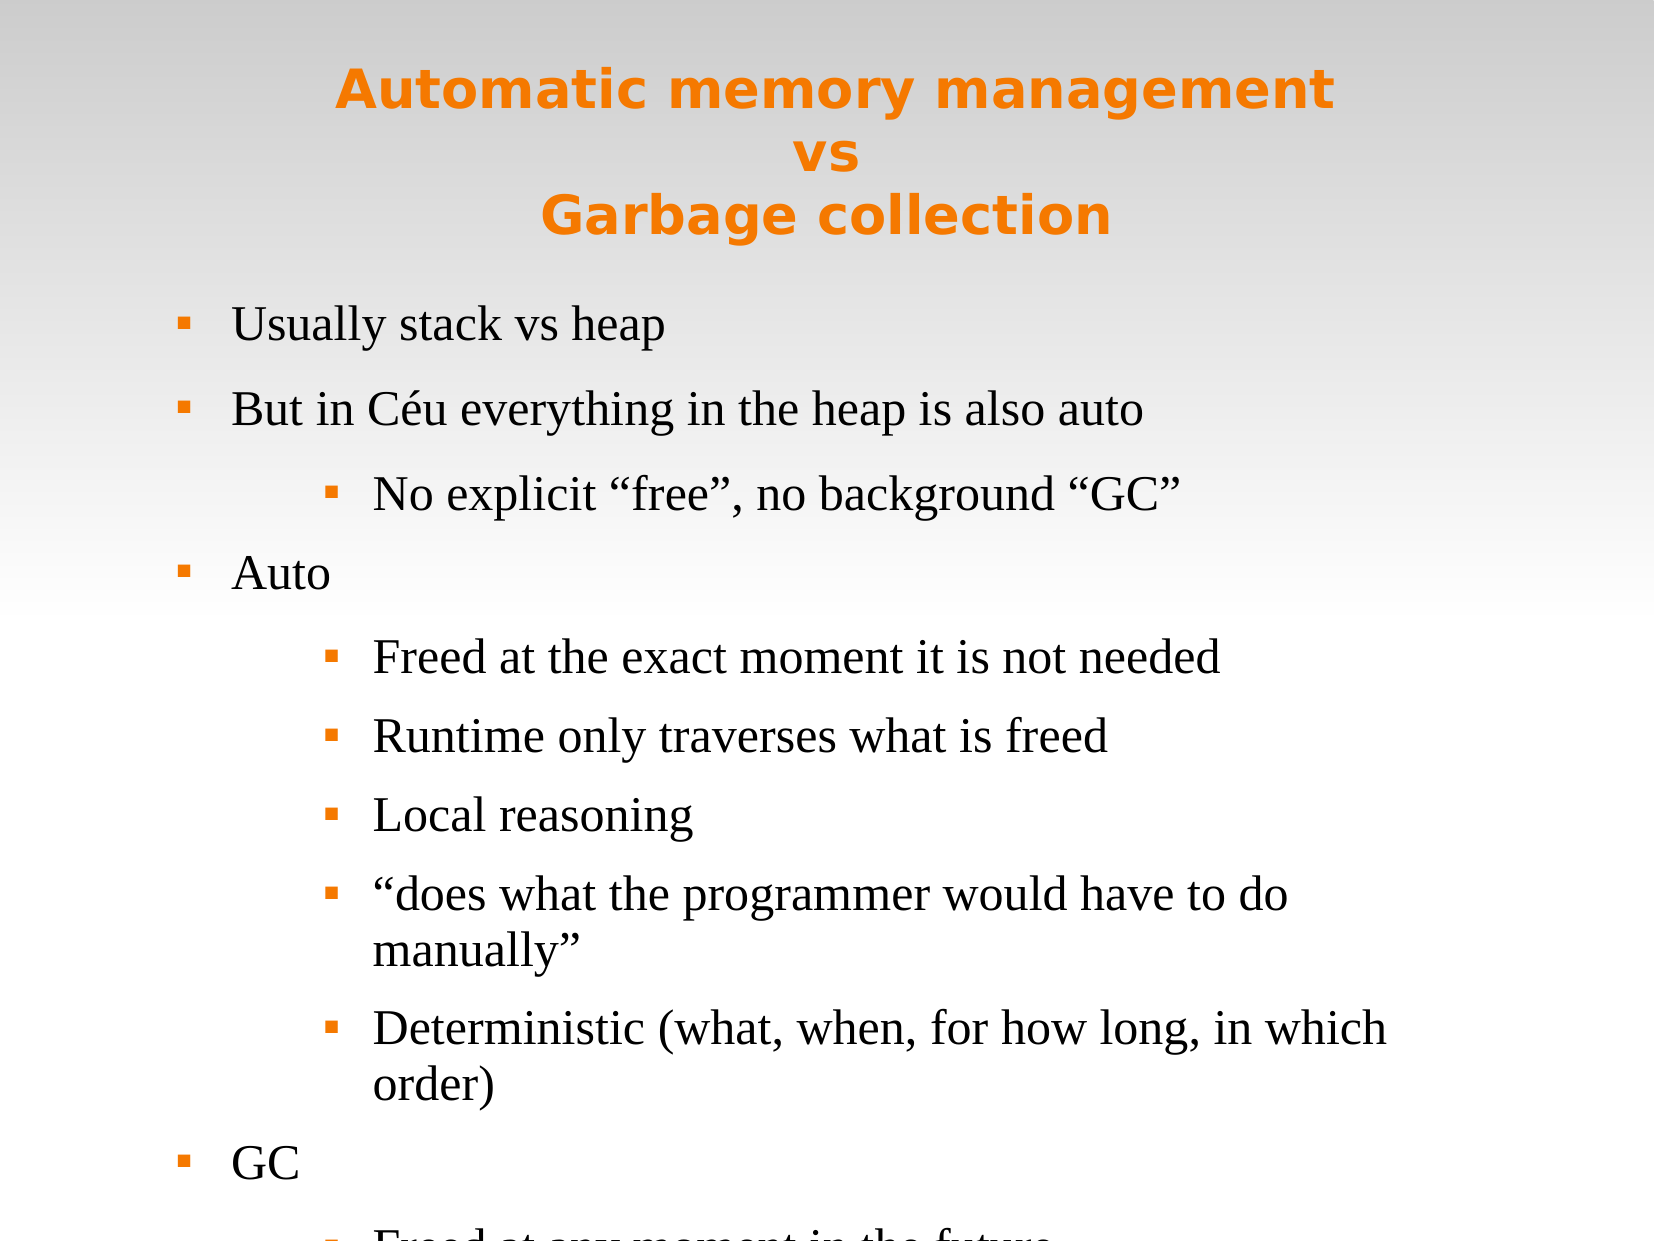

# Automatic memory management vs Garbage collection
Usually stack vs heap
But in Céu everything in the heap is also auto
No explicit “free”, no background “GC”
Auto
Freed at the exact moment it is not needed
Runtime only traverses what is freed
Local reasoning
“does what the programmer would have to do manually”
Deterministic (what, when, for how long, in which order)
GC
Freed at any moment in the future
Runtime also traverses what is not freed
Global reasoning
Non-deterministic